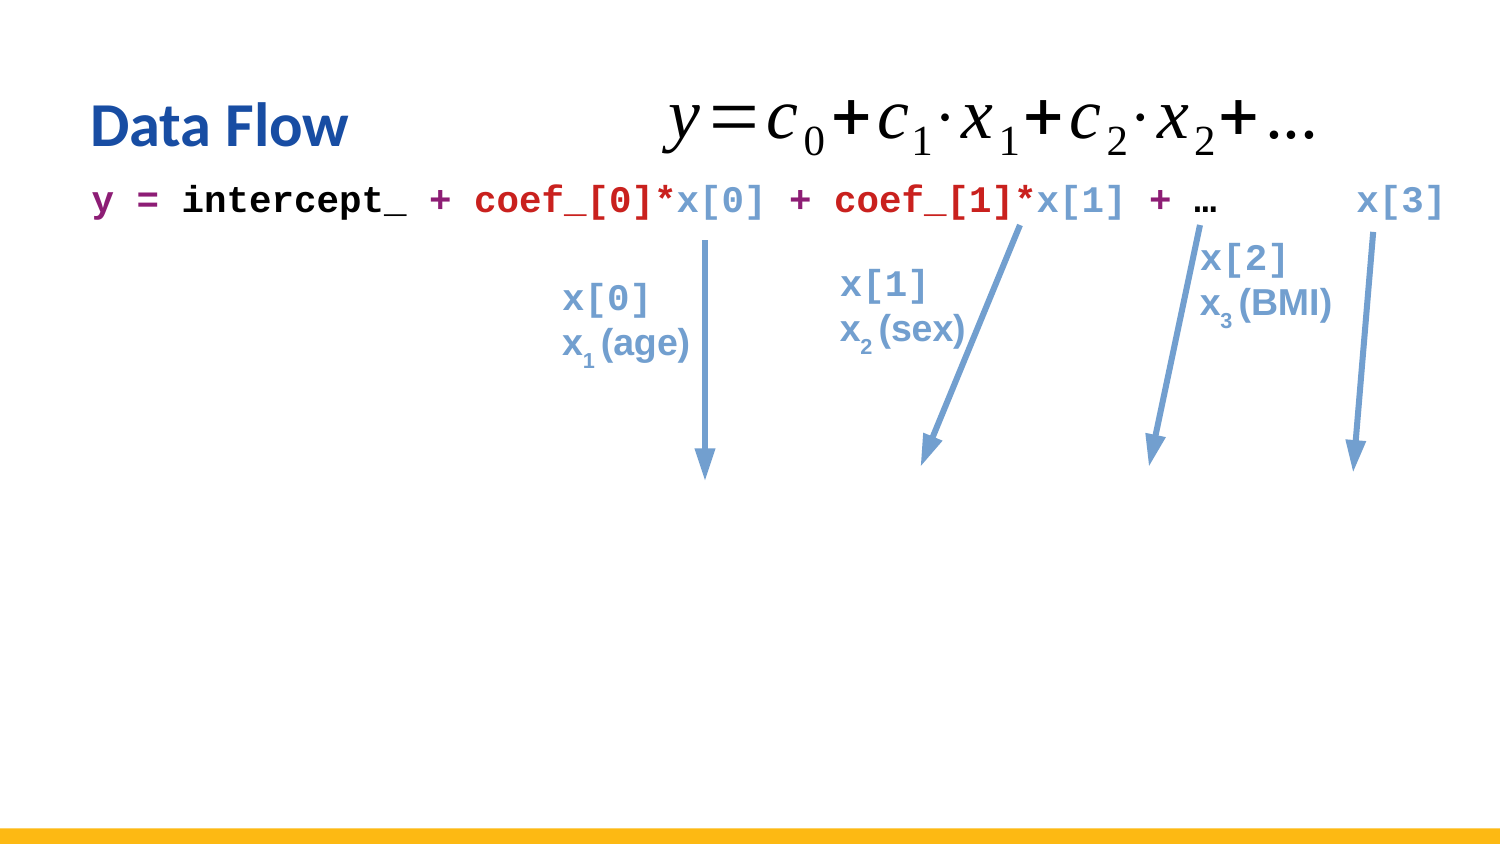

# Data Flow
 y = intercept_ + coef_[0]*x[0] + coef_[1]*x[1] + …
x[3]
x[2]
x3 (BMI)
x[1]
x2 (sex)
x[0]
x1 (age)